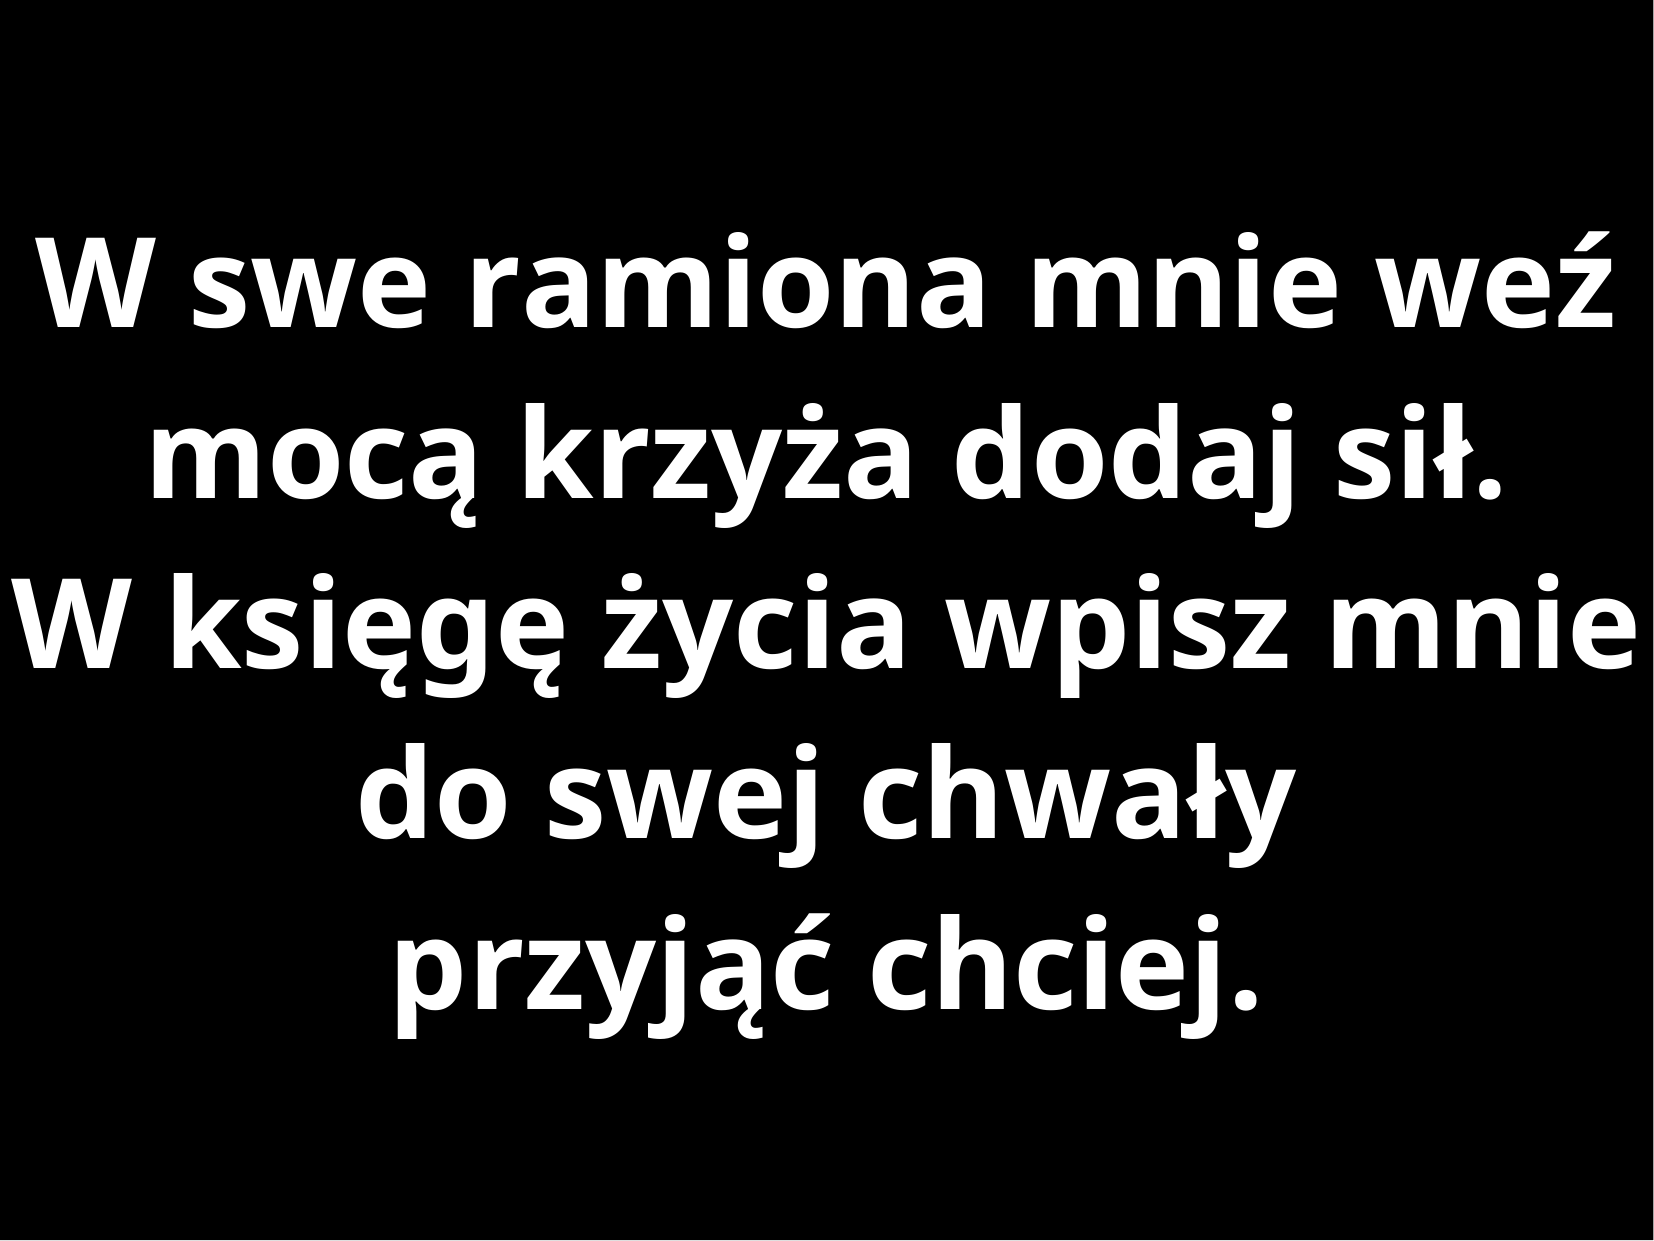

# W swe ramiona mnie weź mocą krzyża dodaj sił. W księgę życia wpisz mnie do swej chwały przyjąć chciej.